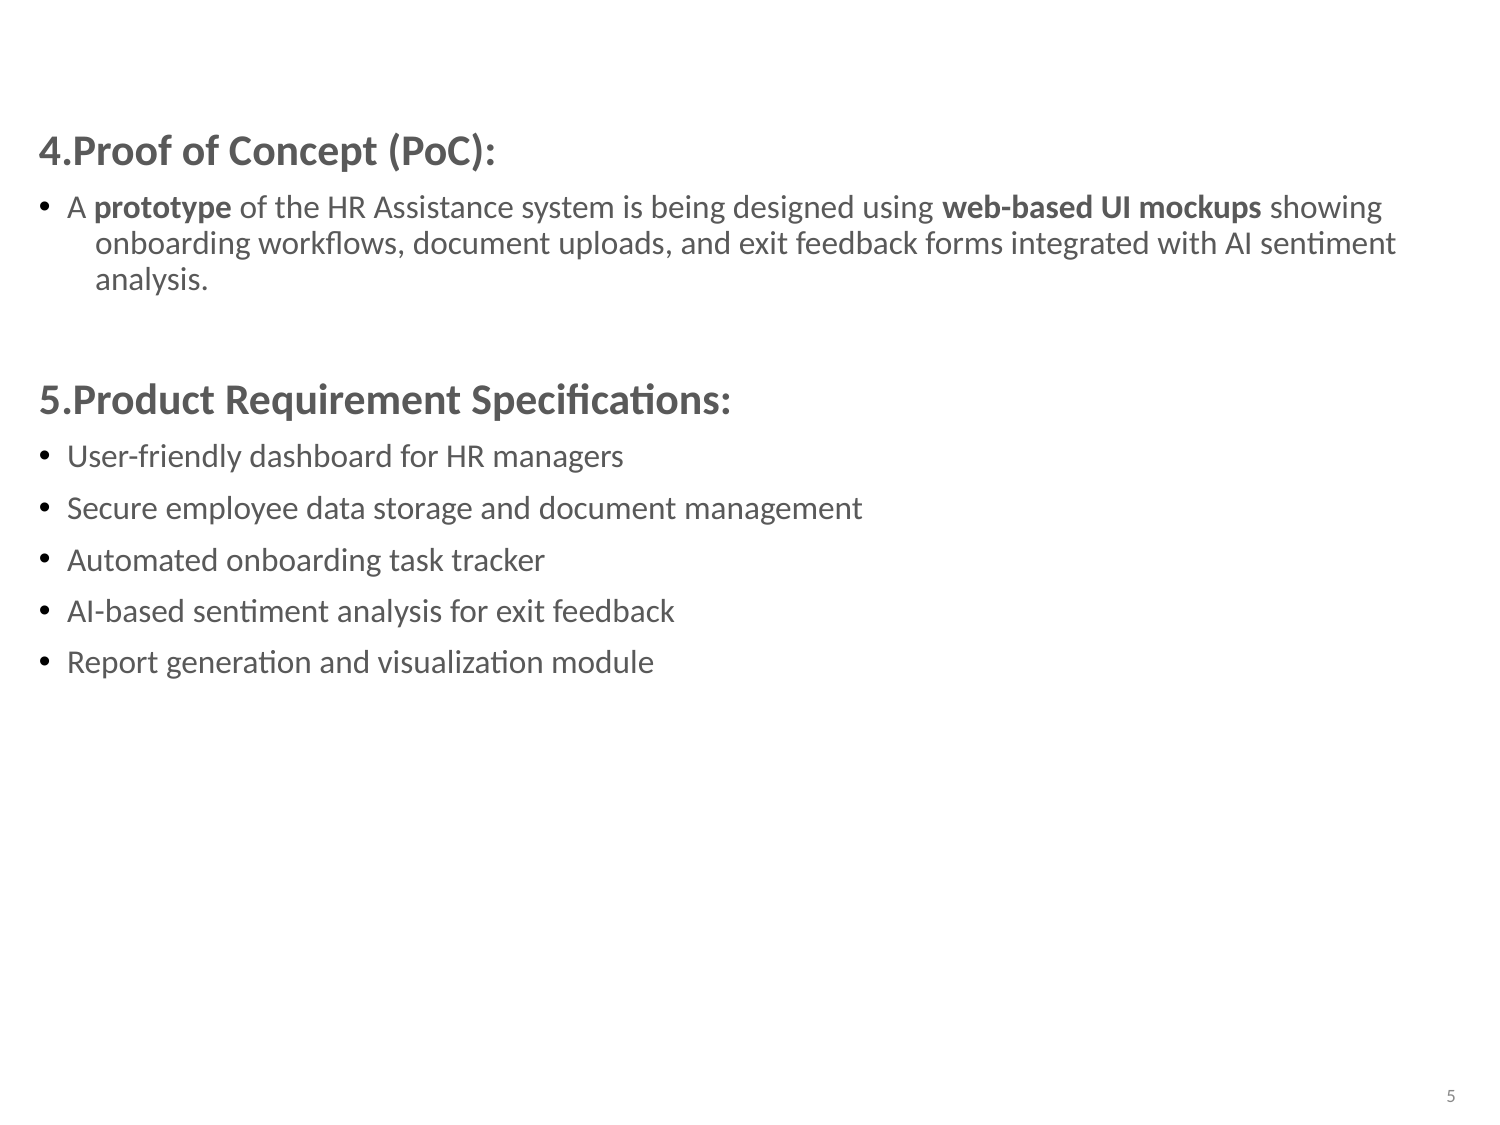

# 4.Proof of Concept (PoC):
A prototype of the HR Assistance system is being designed using web-based UI mockups showing onboarding workflows, document uploads, and exit feedback forms integrated with AI sentiment analysis.
5.Product Requirement Specifications:
User-friendly dashboard for HR managers
Secure employee data storage and document management
Automated onboarding task tracker
AI-based sentiment analysis for exit feedback
Report generation and visualization module